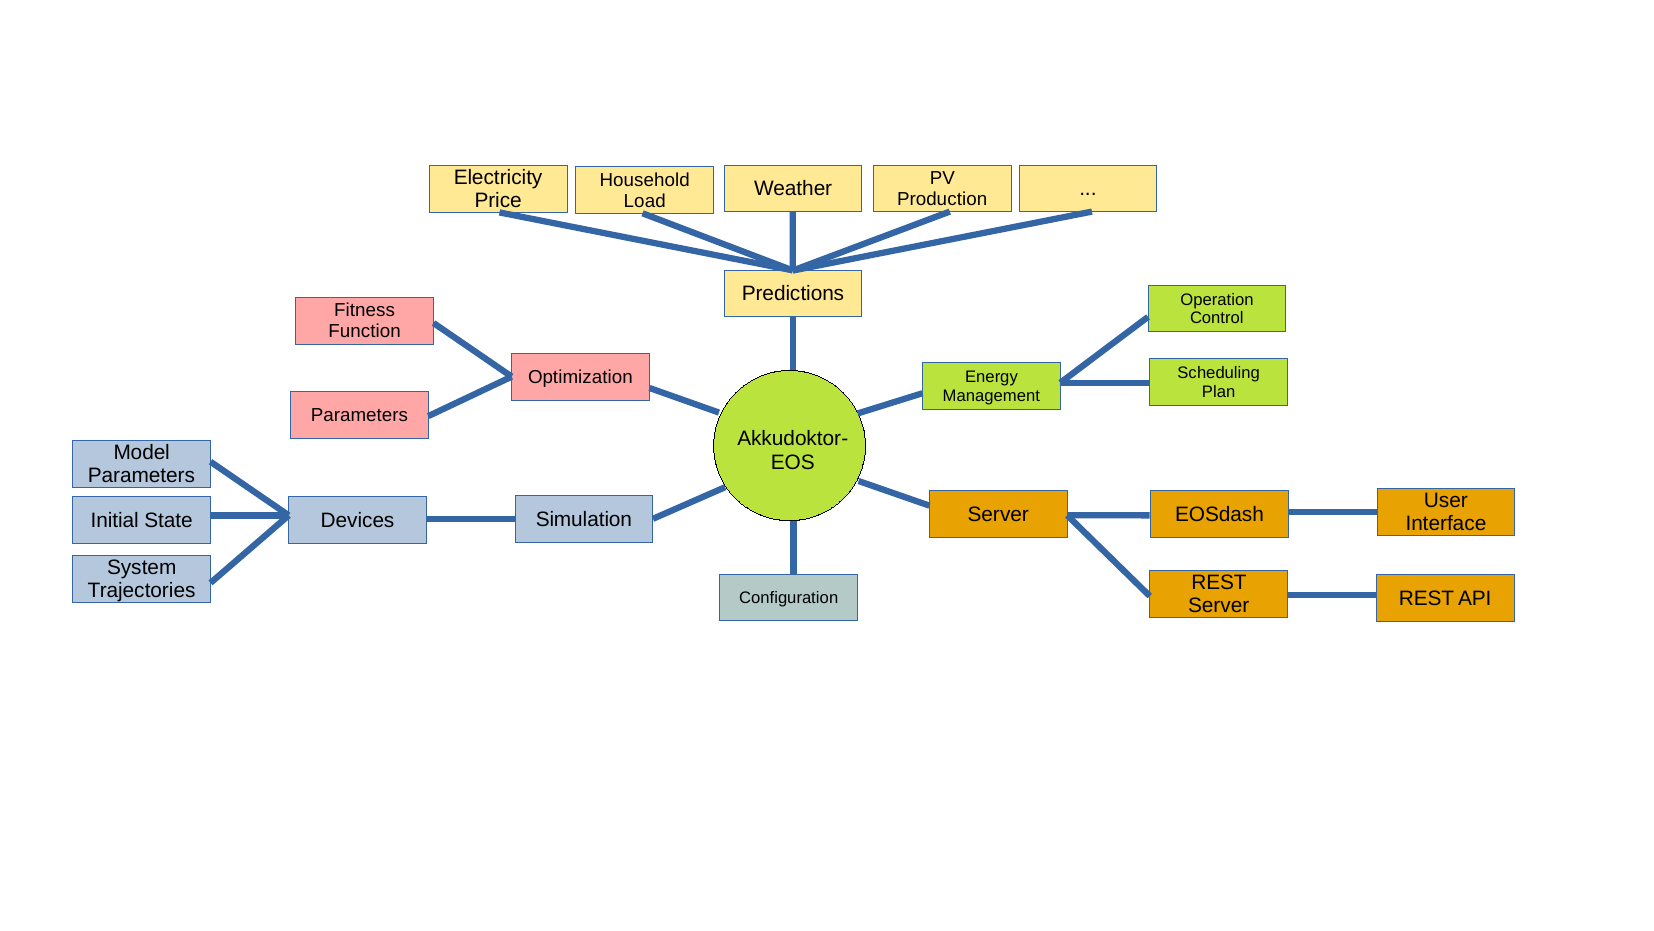

Weather
PV Production
...
Electricity Price
Household Load
Predictions
Operation Control
Fitness Function
Optimization
Scheduling Plan
Energy Management
Akkudoktor-
EOS
Parameters
Model Parameters
User Interface
Server
EOSdash
Simulation
Initial State
Devices
System Trajectories
REST Server
Configuration
REST API